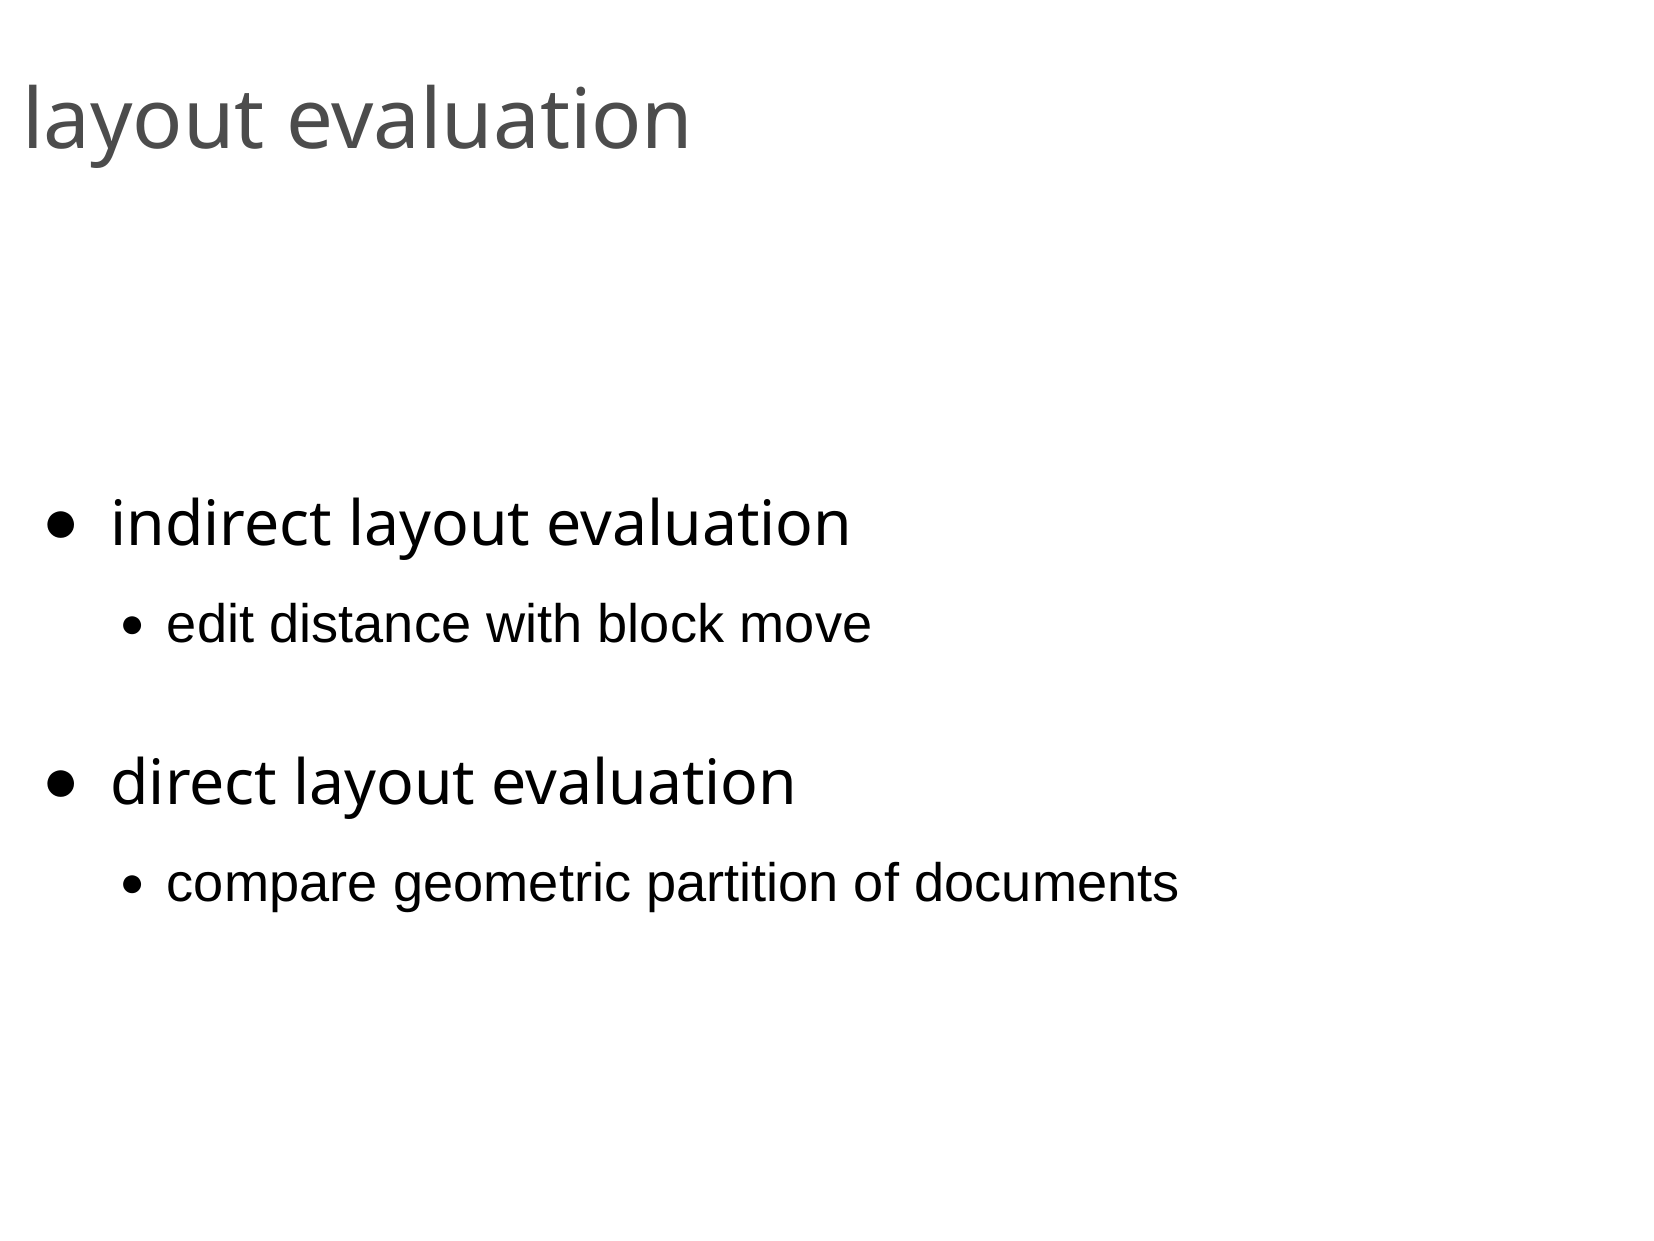

# layout evaluation
indirect layout evaluation
edit distance with block move
direct layout evaluation
compare geometric partition of documents